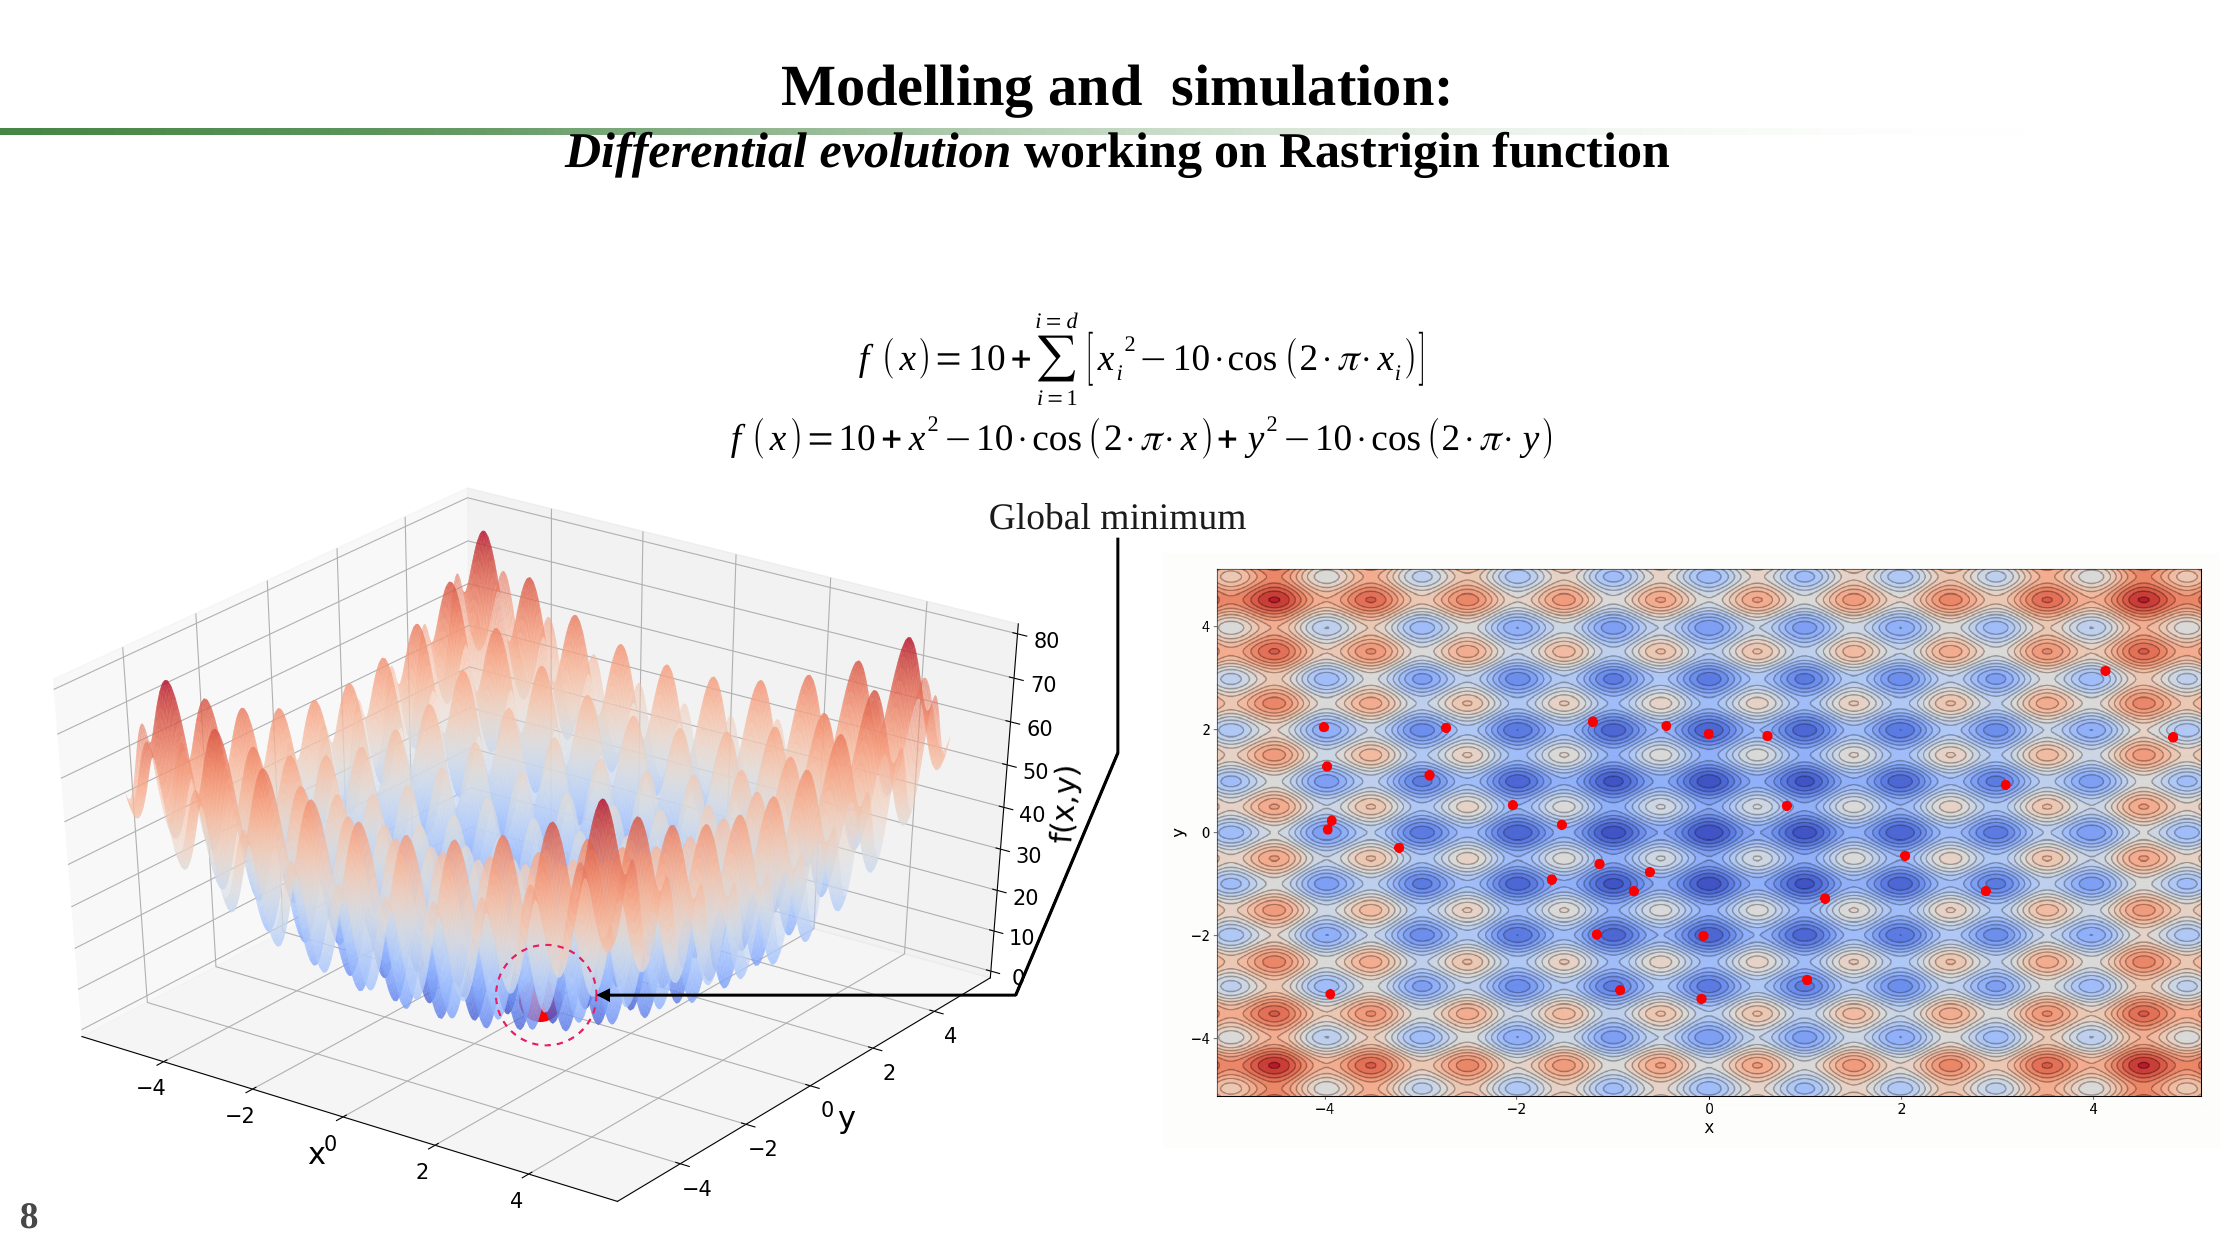

Modelling and simulation:
Differential evolution working on Rastrigin function
Global minimum